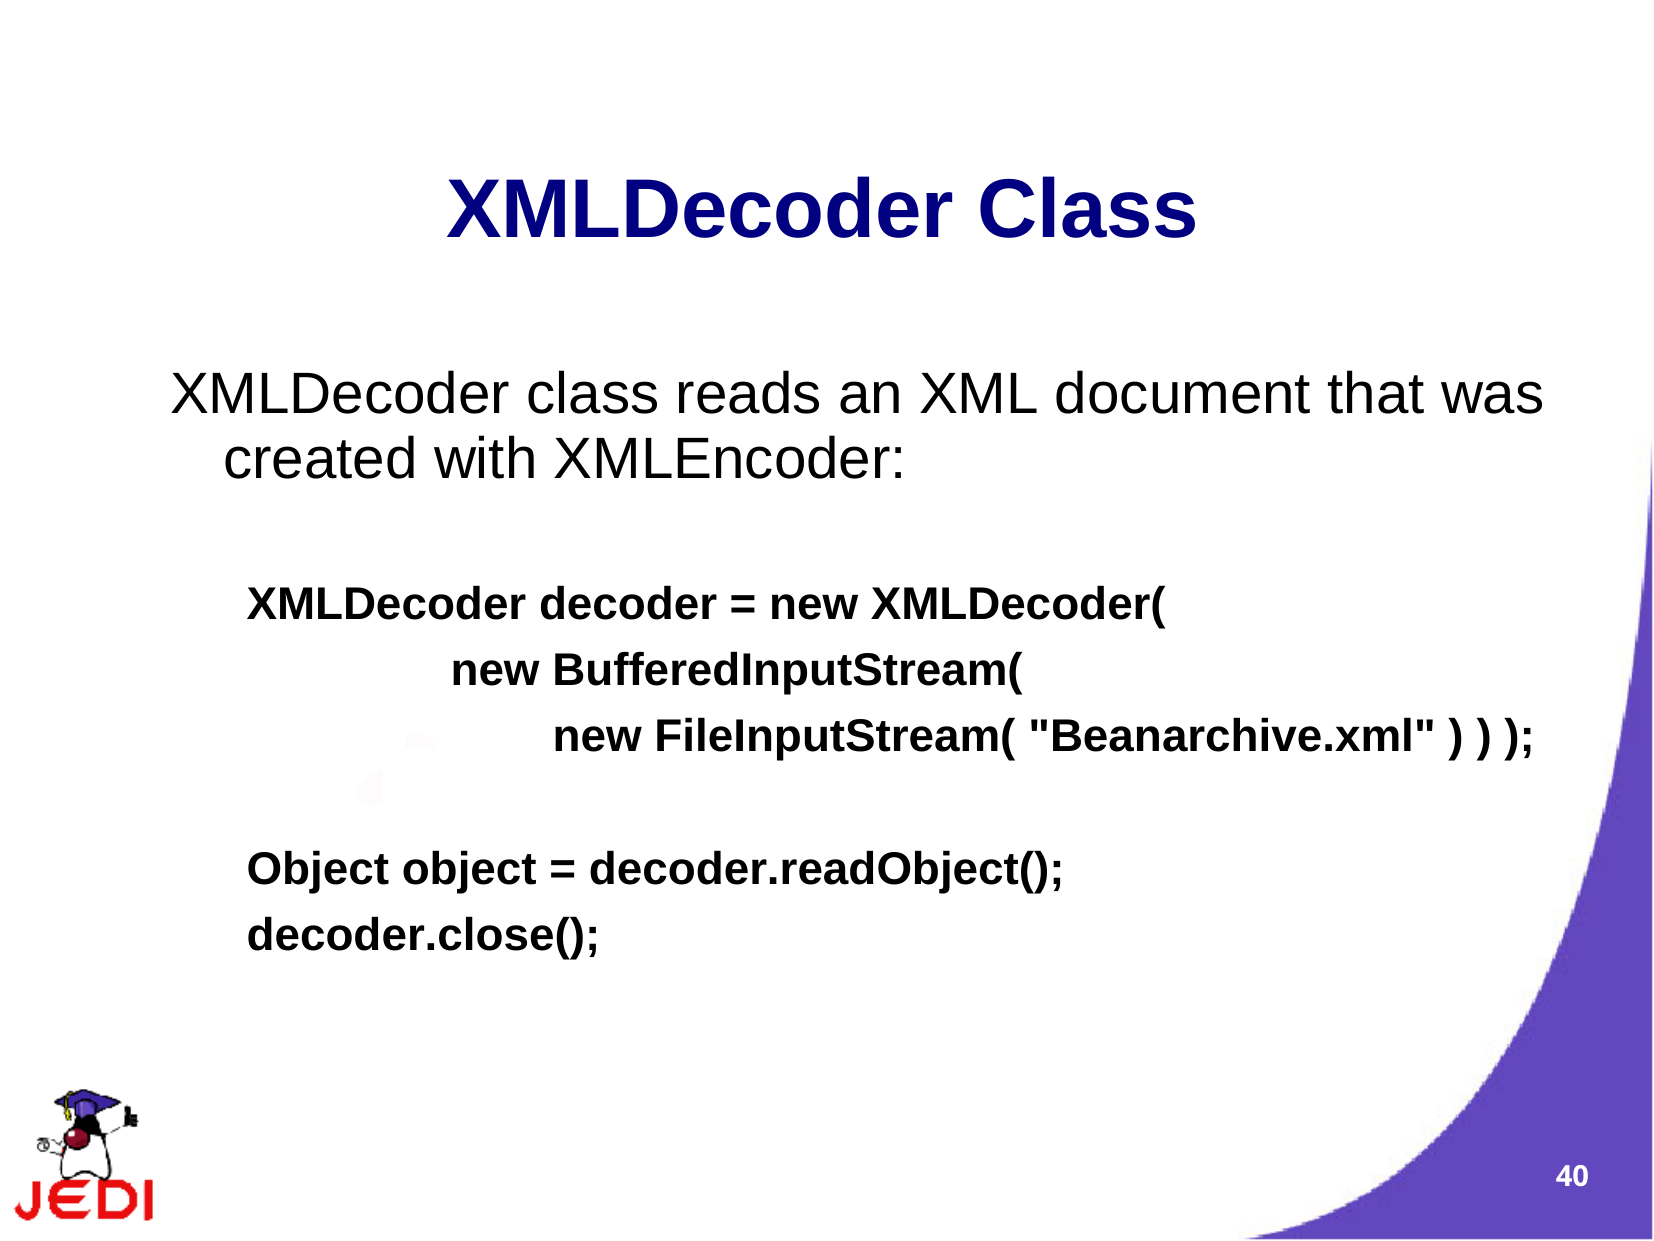

# XMLDecoder Class
XMLDecoder class reads an XML document that was created with XMLEncoder:
XMLDecoder decoder = new XMLDecoder(
 new BufferedInputStream(
 new FileInputStream( "Beanarchive.xml" ) ) );
Object object = decoder.readObject();
decoder.close();